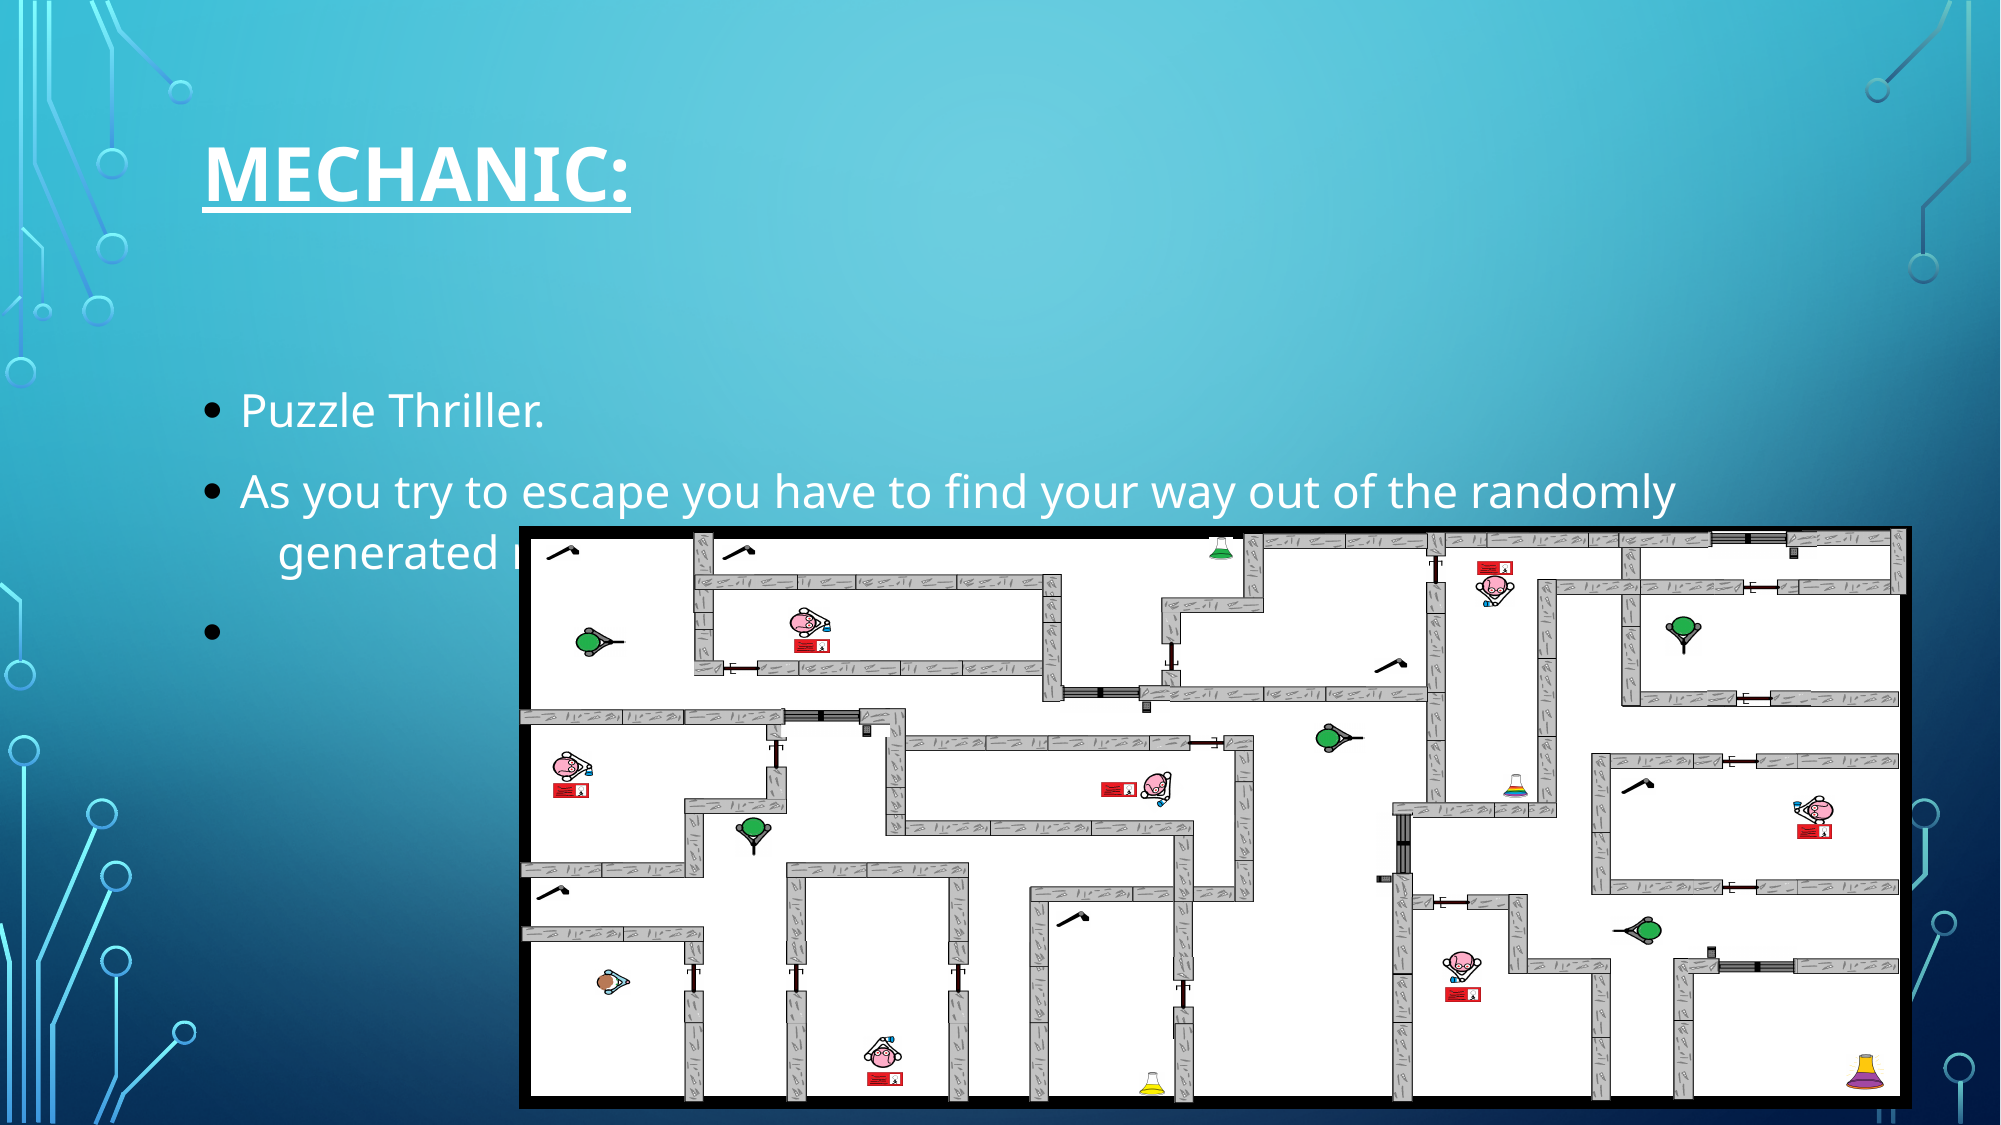

# Mechanic:
Puzzle Thriller.
As you try to escape you have to find your way out of the randomly generated maze.